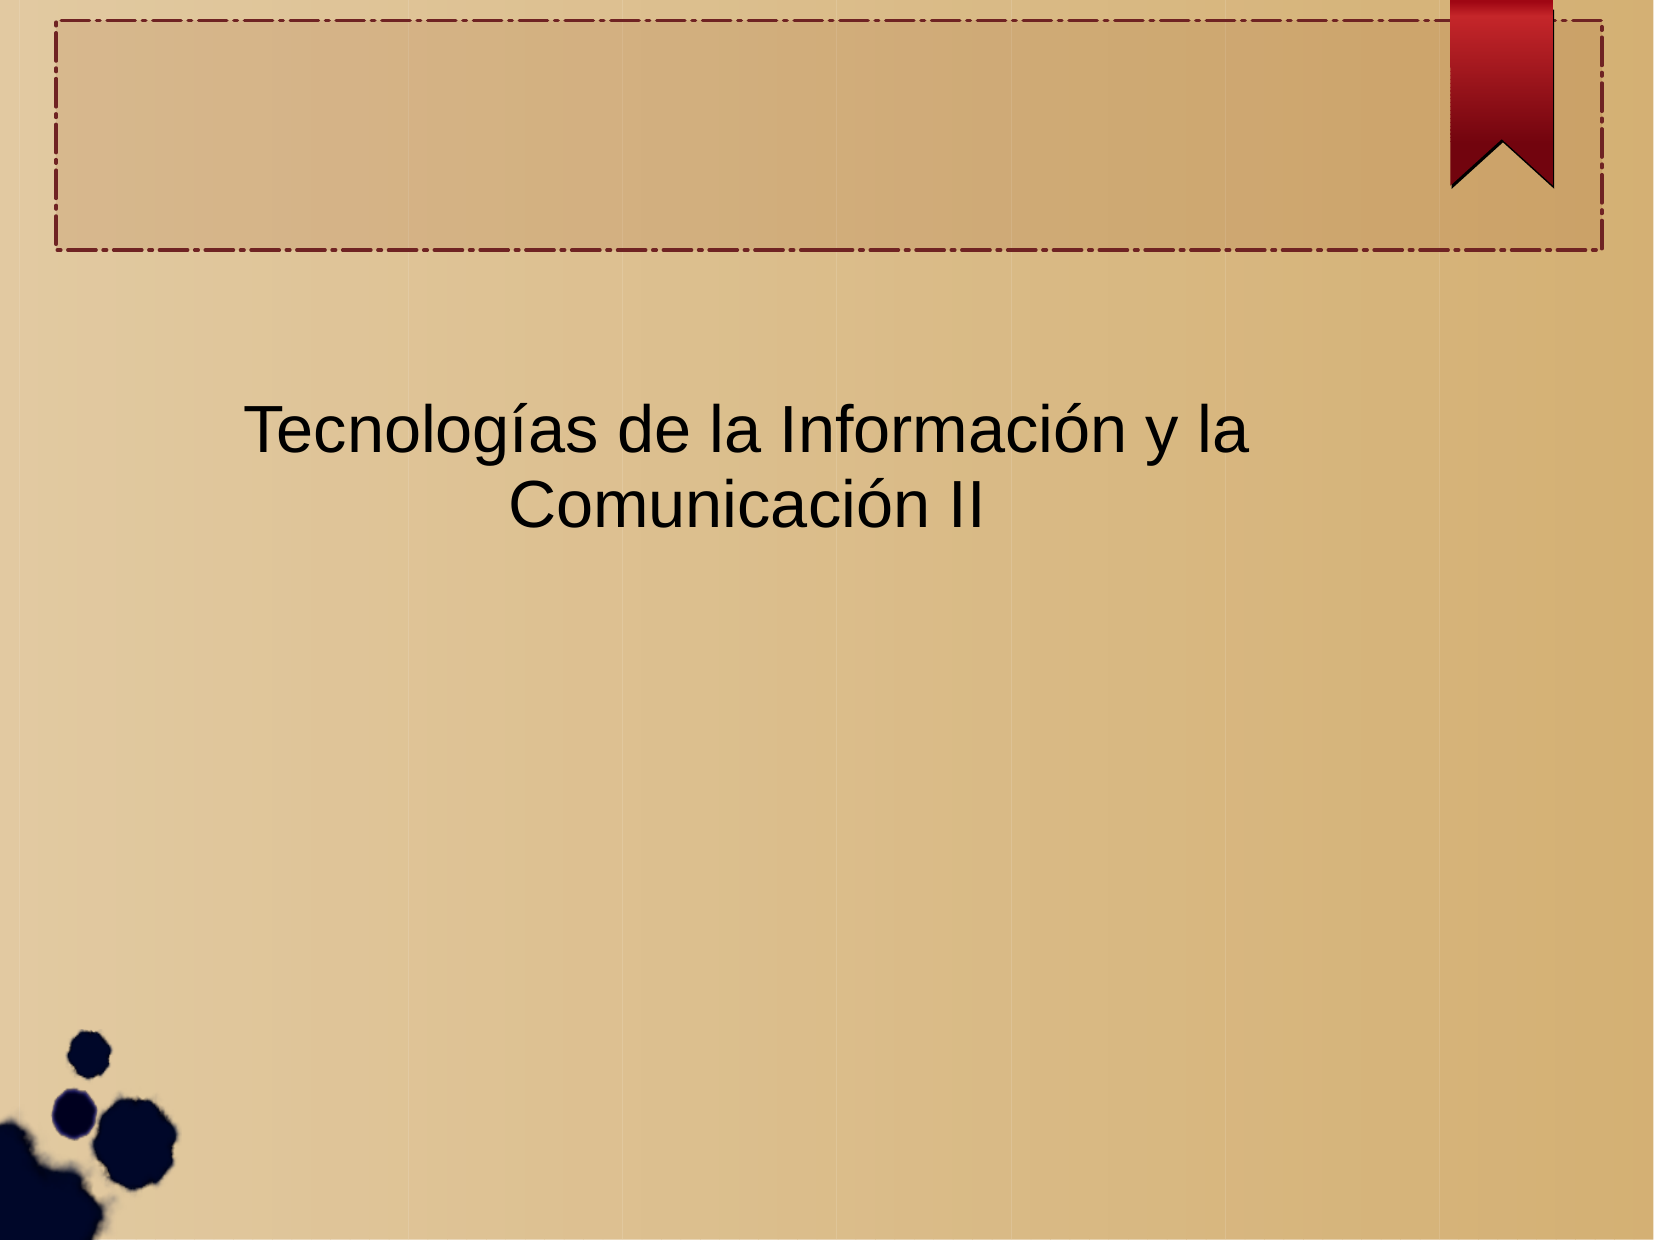

# Tecnologías de la Información y la Comunicación II